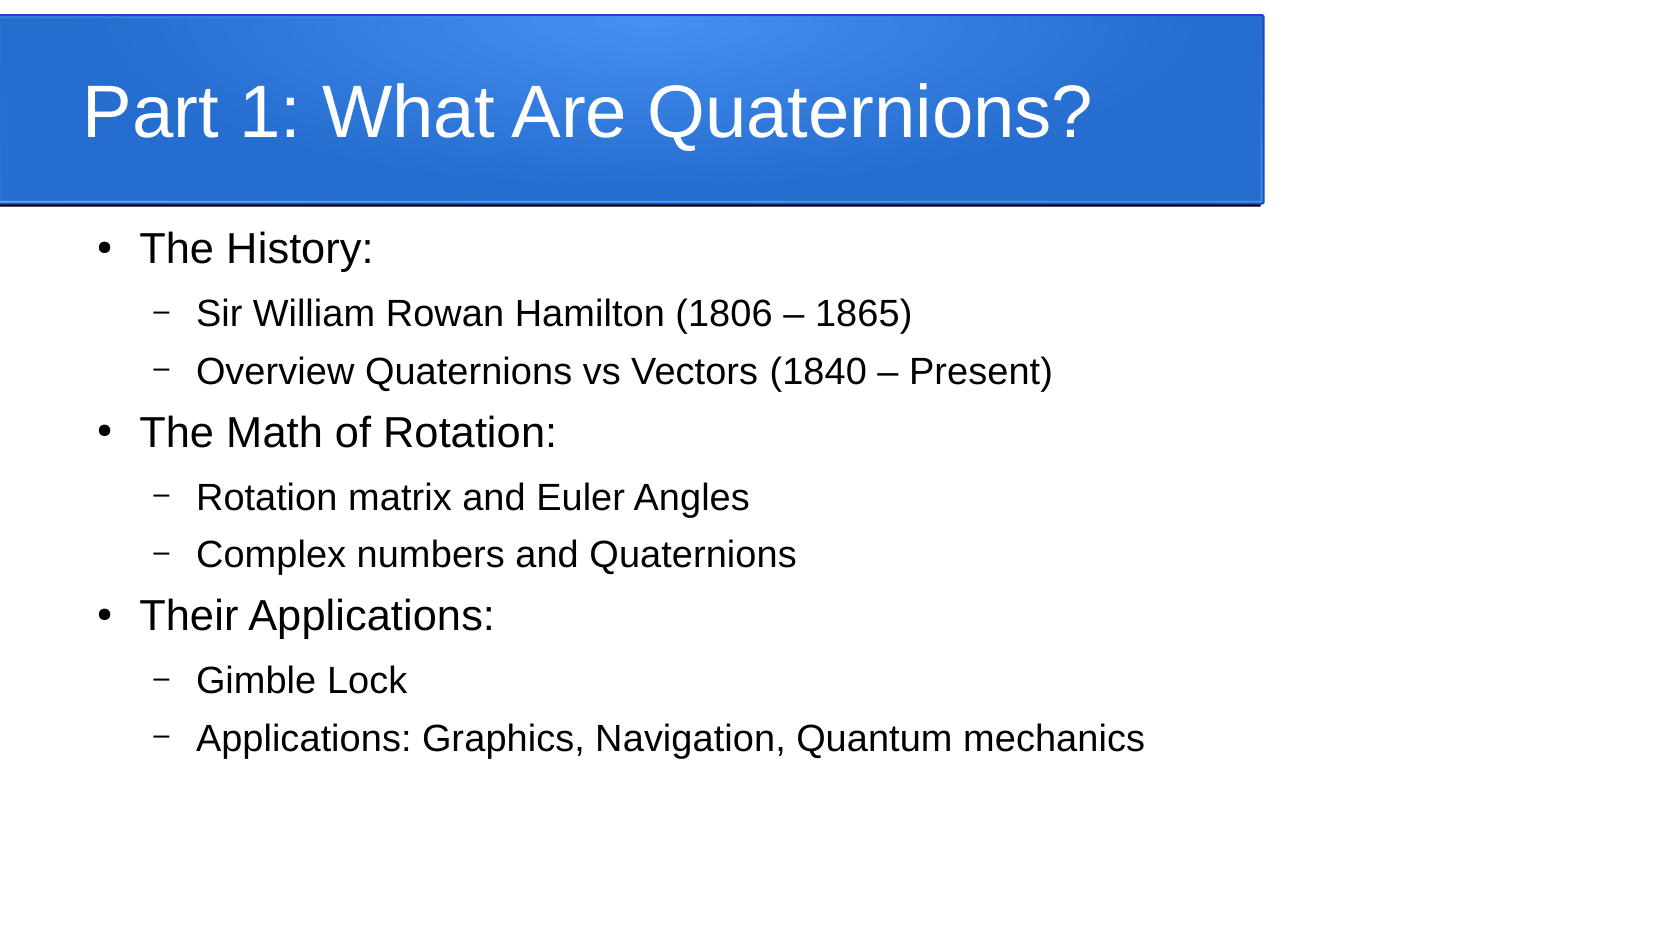

# Part 1: What Are Quaternions?
The History:
Sir William Rowan Hamilton (1806 – 1865)
Overview Quaternions vs Vectors (1840 – Present)
The Math of Rotation:
Rotation matrix and Euler Angles
Complex numbers and Quaternions
Their Applications:
Gimble Lock
Applications: Graphics, Navigation, Quantum mechanics